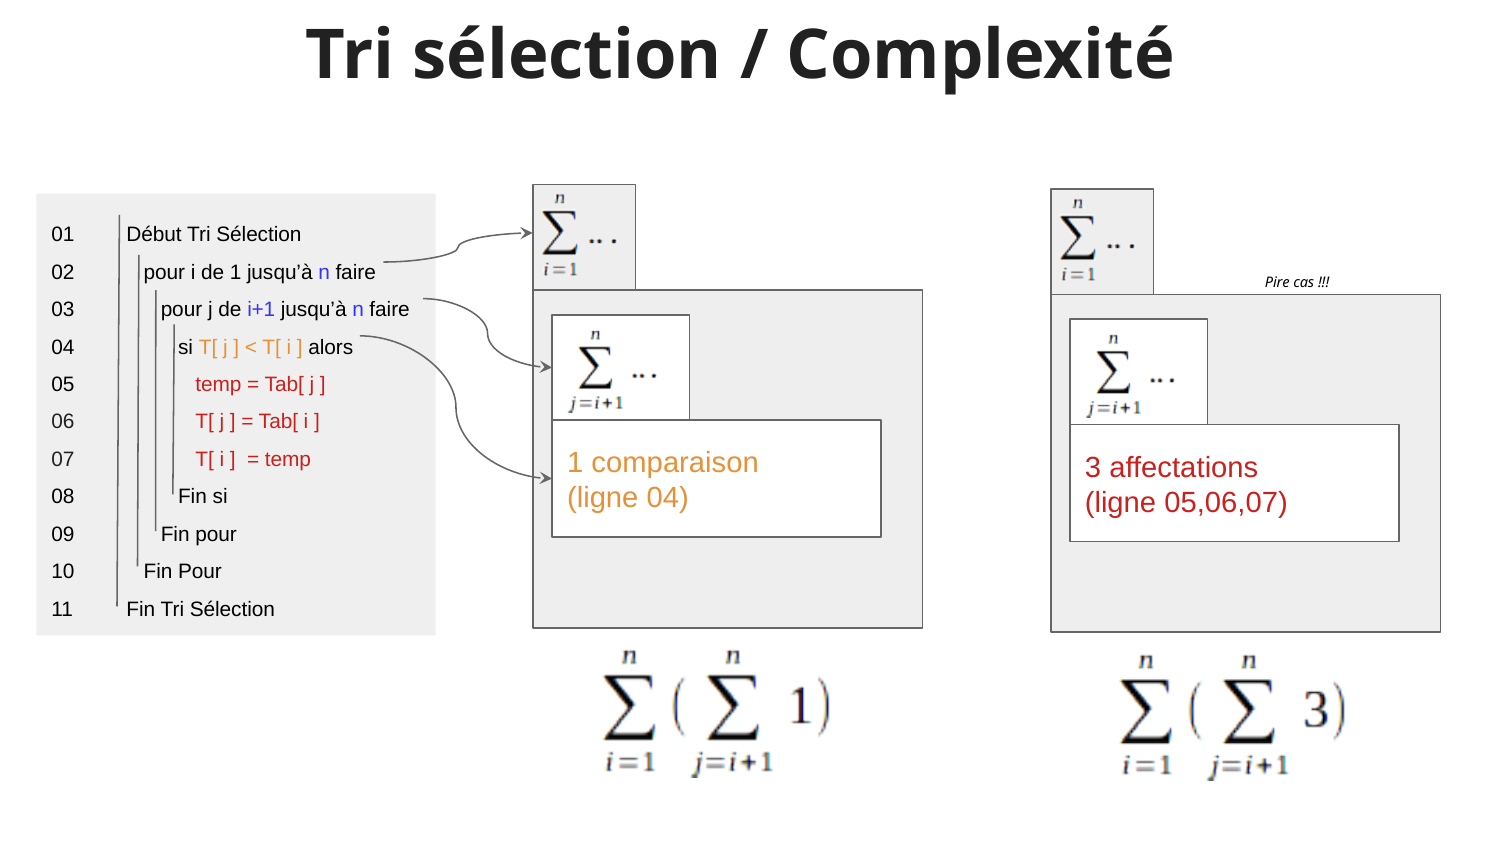

# Tri sélection / Complexité
01	Début Tri Sélection
02	 pour i de 1 jusqu’à n faire
03	 pour j de i+1 jusqu’à n faire
04	 si T[ j ] < T[ i ] alors
05	 temp = Tab[ j ]
06	 T[ j ] = Tab[ i ]
07	 T[ i ] = temp
08	 Fin si
09	 Fin pour
10	 Fin Pour
11	Fin Tri Sélection
Pire cas !!!
1 comparaison
(ligne 04)
3 affectations
(ligne 05,06,07)